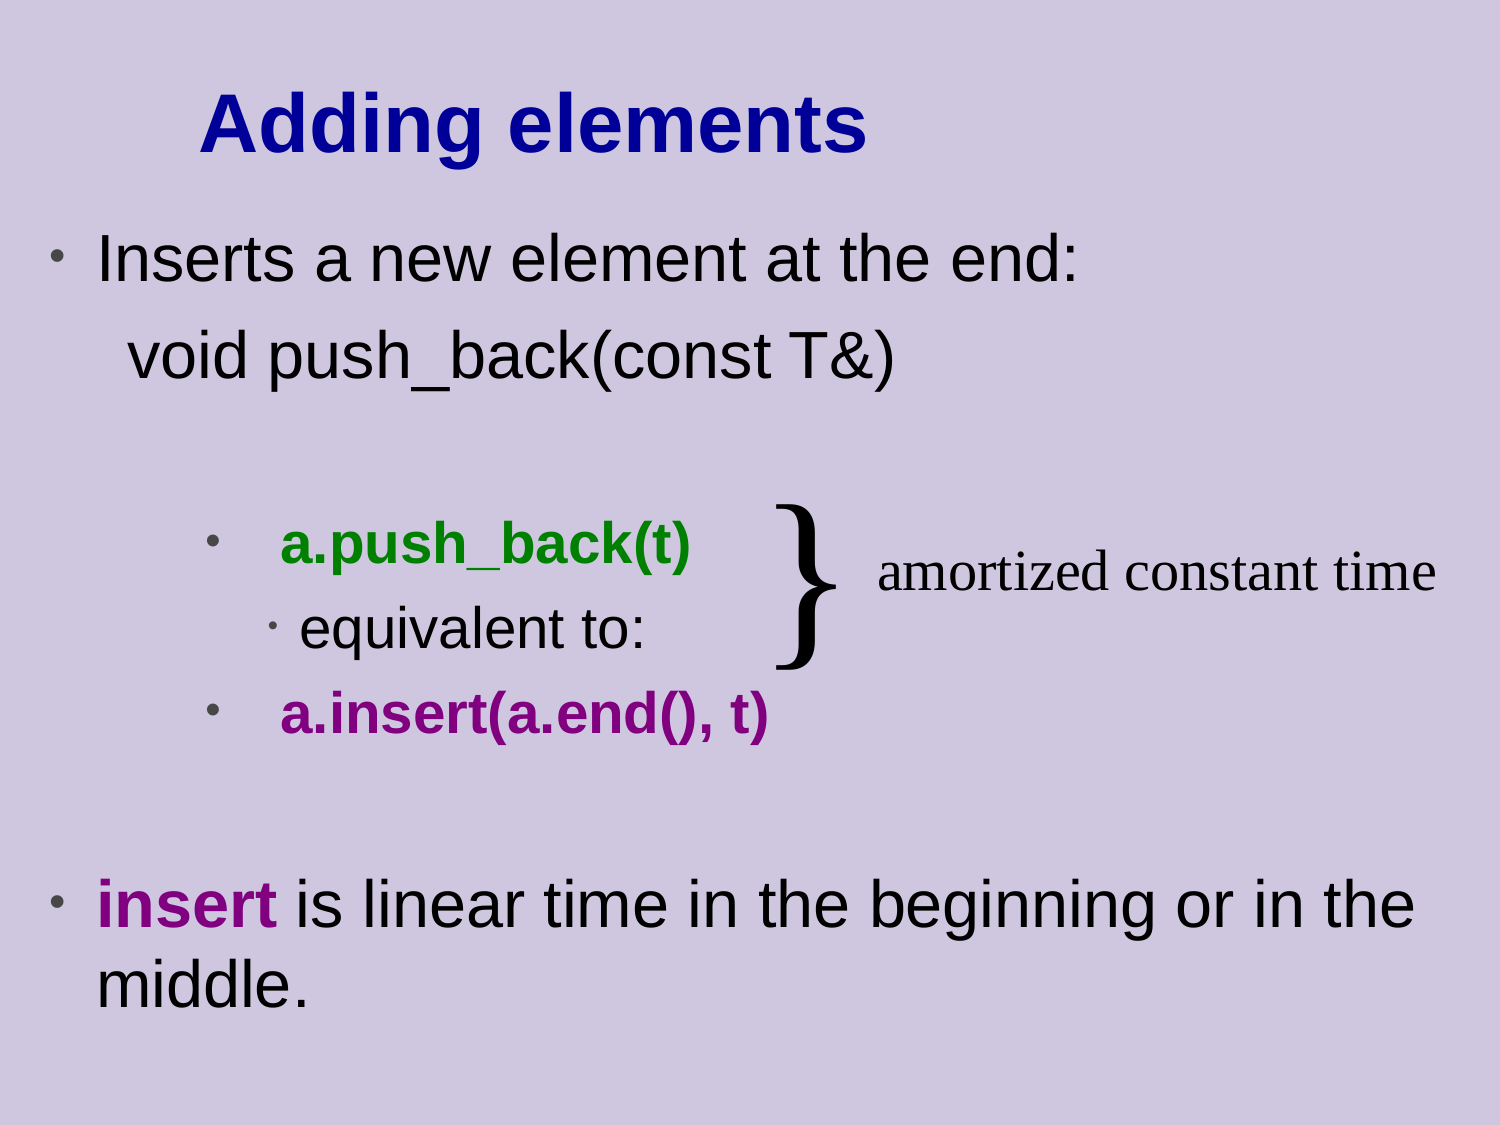

# Adding elements
Inserts a new element at the end:
void push_back(const T&)
a.push_back(t)
equivalent to:
a.insert(a.end(), t)
insert is linear time in the beginning or in the middle.
}
amortized constant time